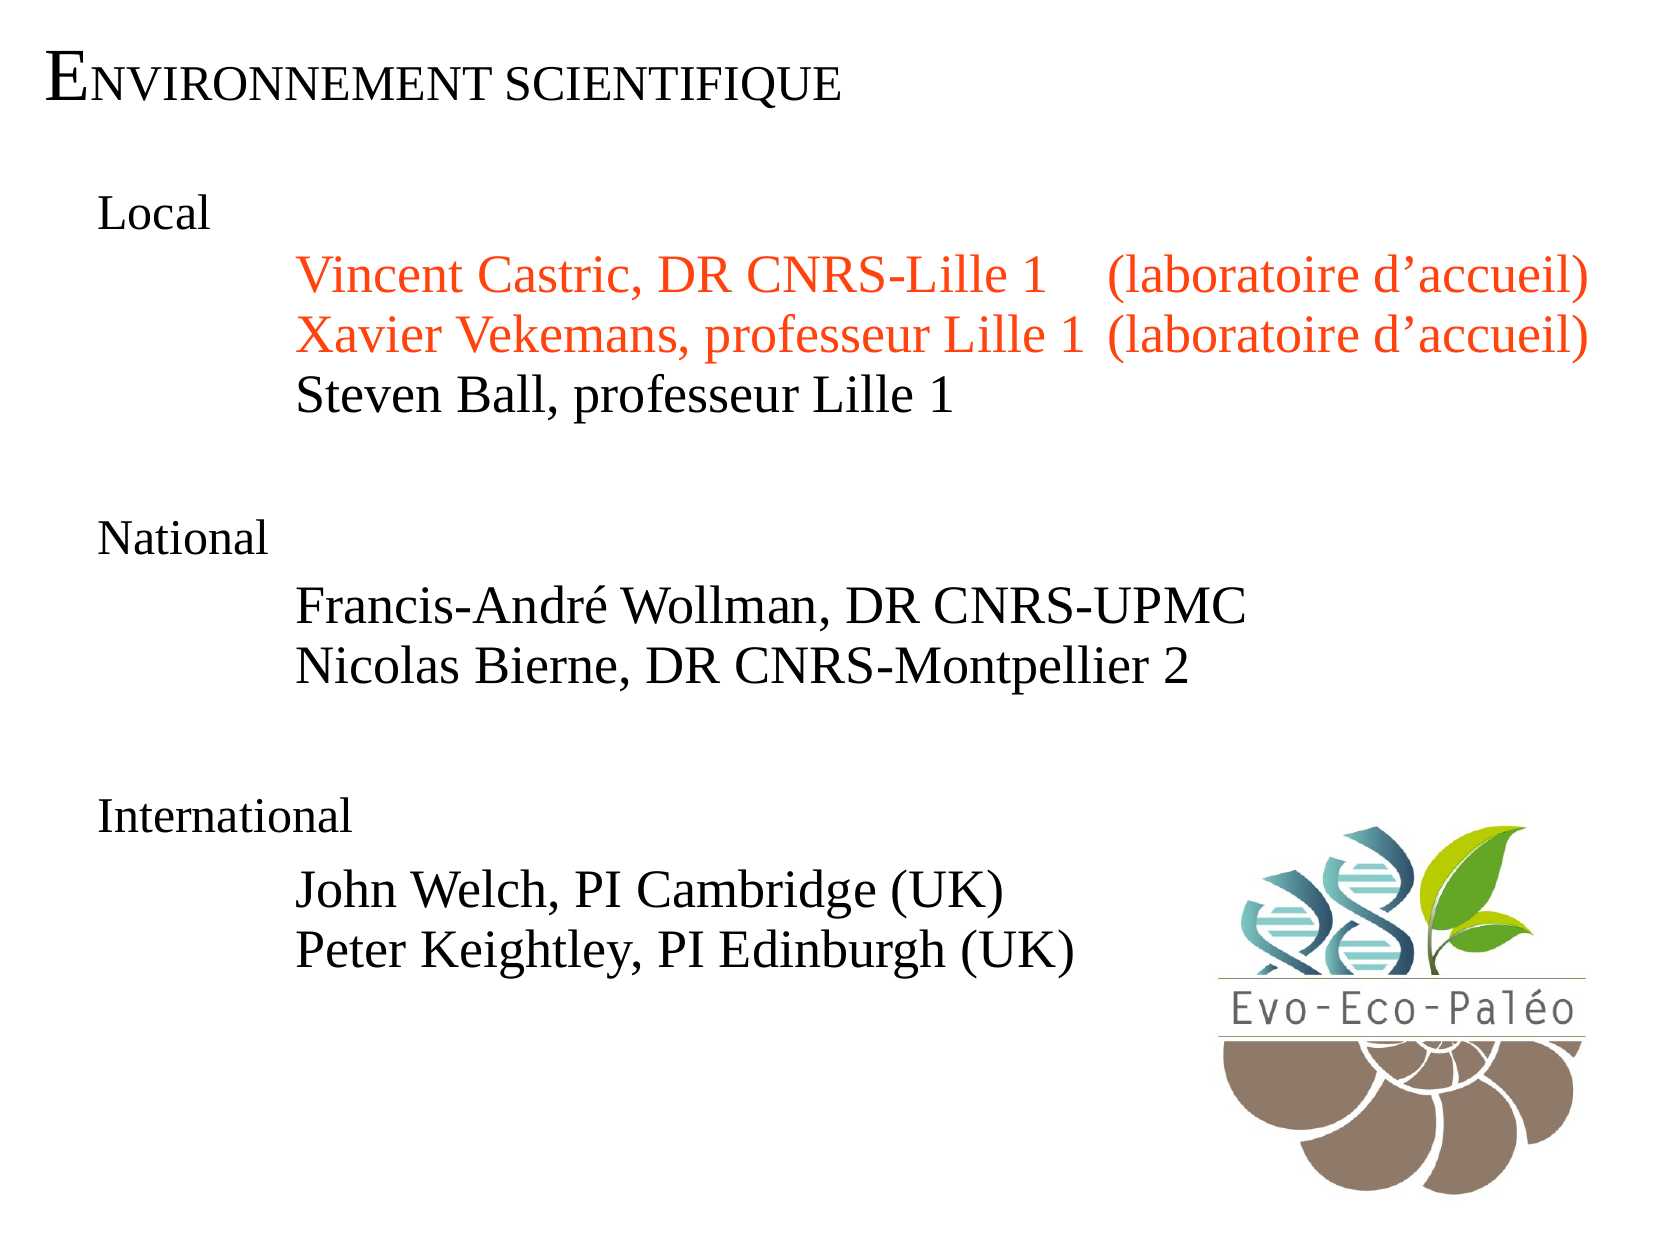

ENVIRONNEMENT SCIENTIFIQUE
Local
Vincent Castric, DR CNRS-Lille 1	(laboratoire d’accueil)
Xavier Vekemans, professeur Lille 1	(laboratoire d’accueil)
Steven Ball, professeur Lille 1
National
Francis-André Wollman, DR CNRS-UPMC
Nicolas Bierne, DR CNRS-Montpellier 2
International
John Welch, PI Cambridge (UK)
Peter Keightley, PI Edinburgh (UK)